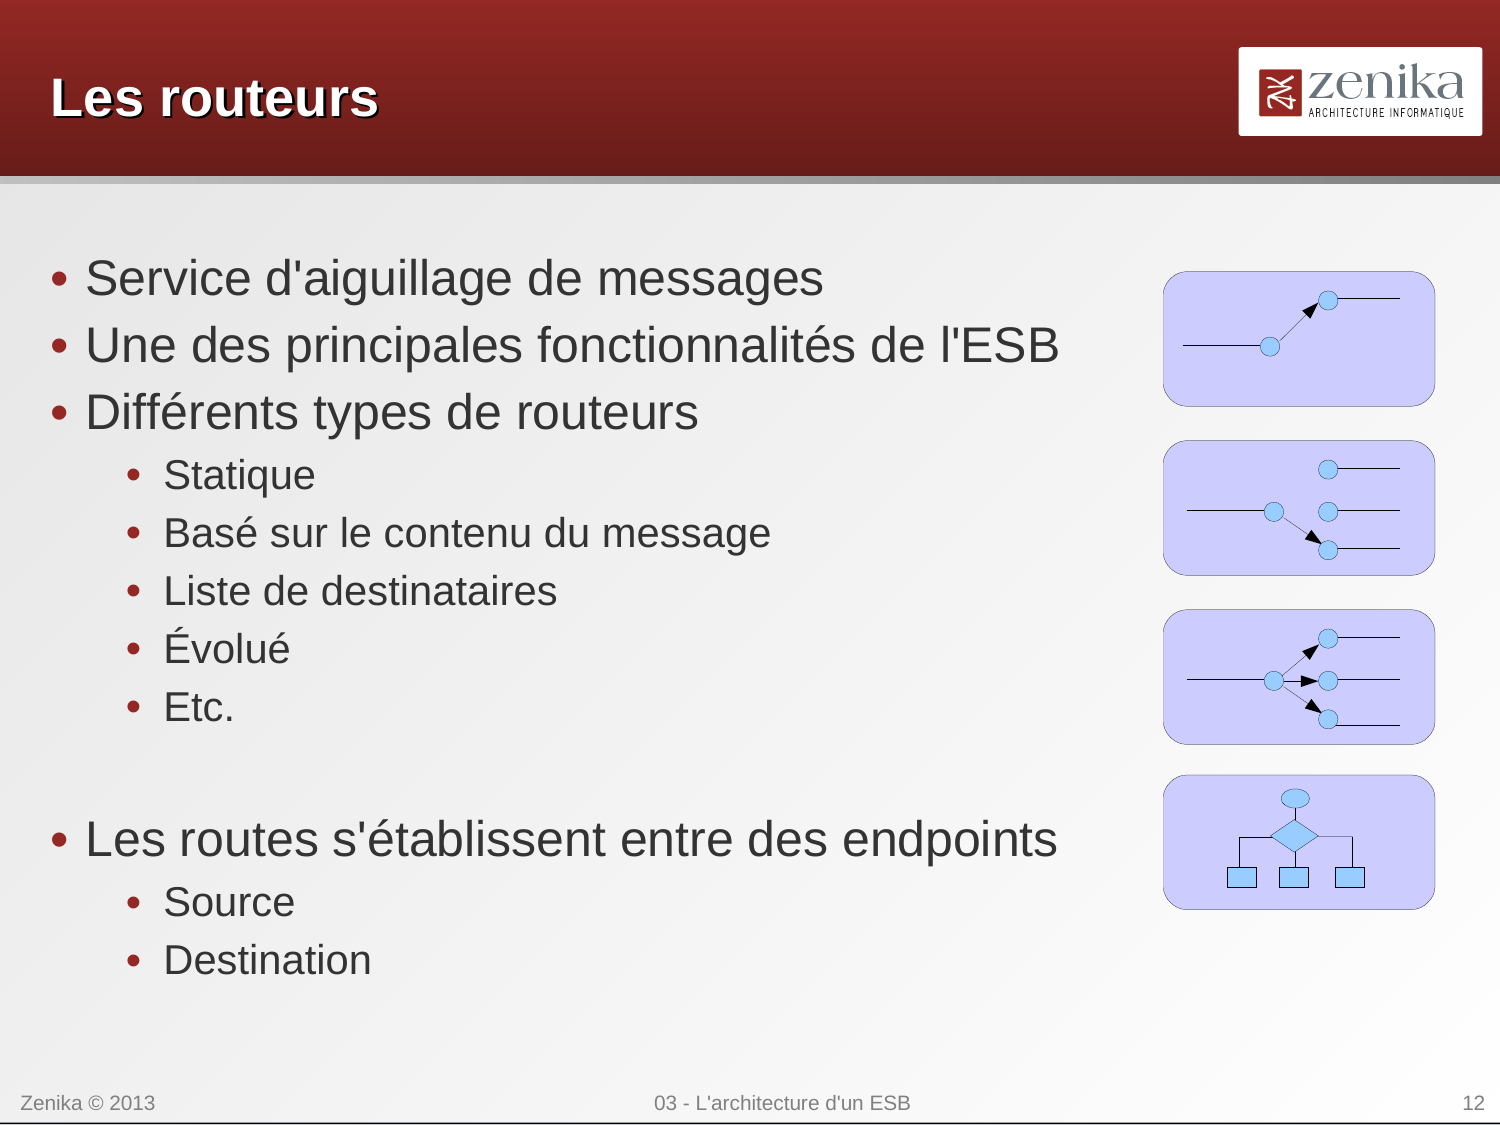

# Les routeurs
Service d'aiguillage de messages
Une des principales fonctionnalités de l'ESB
Différents types de routeurs
Statique
Basé sur le contenu du message
Liste de destinataires
Évolué
Etc.
Les routes s'établissent entre des endpoints
Source
Destination